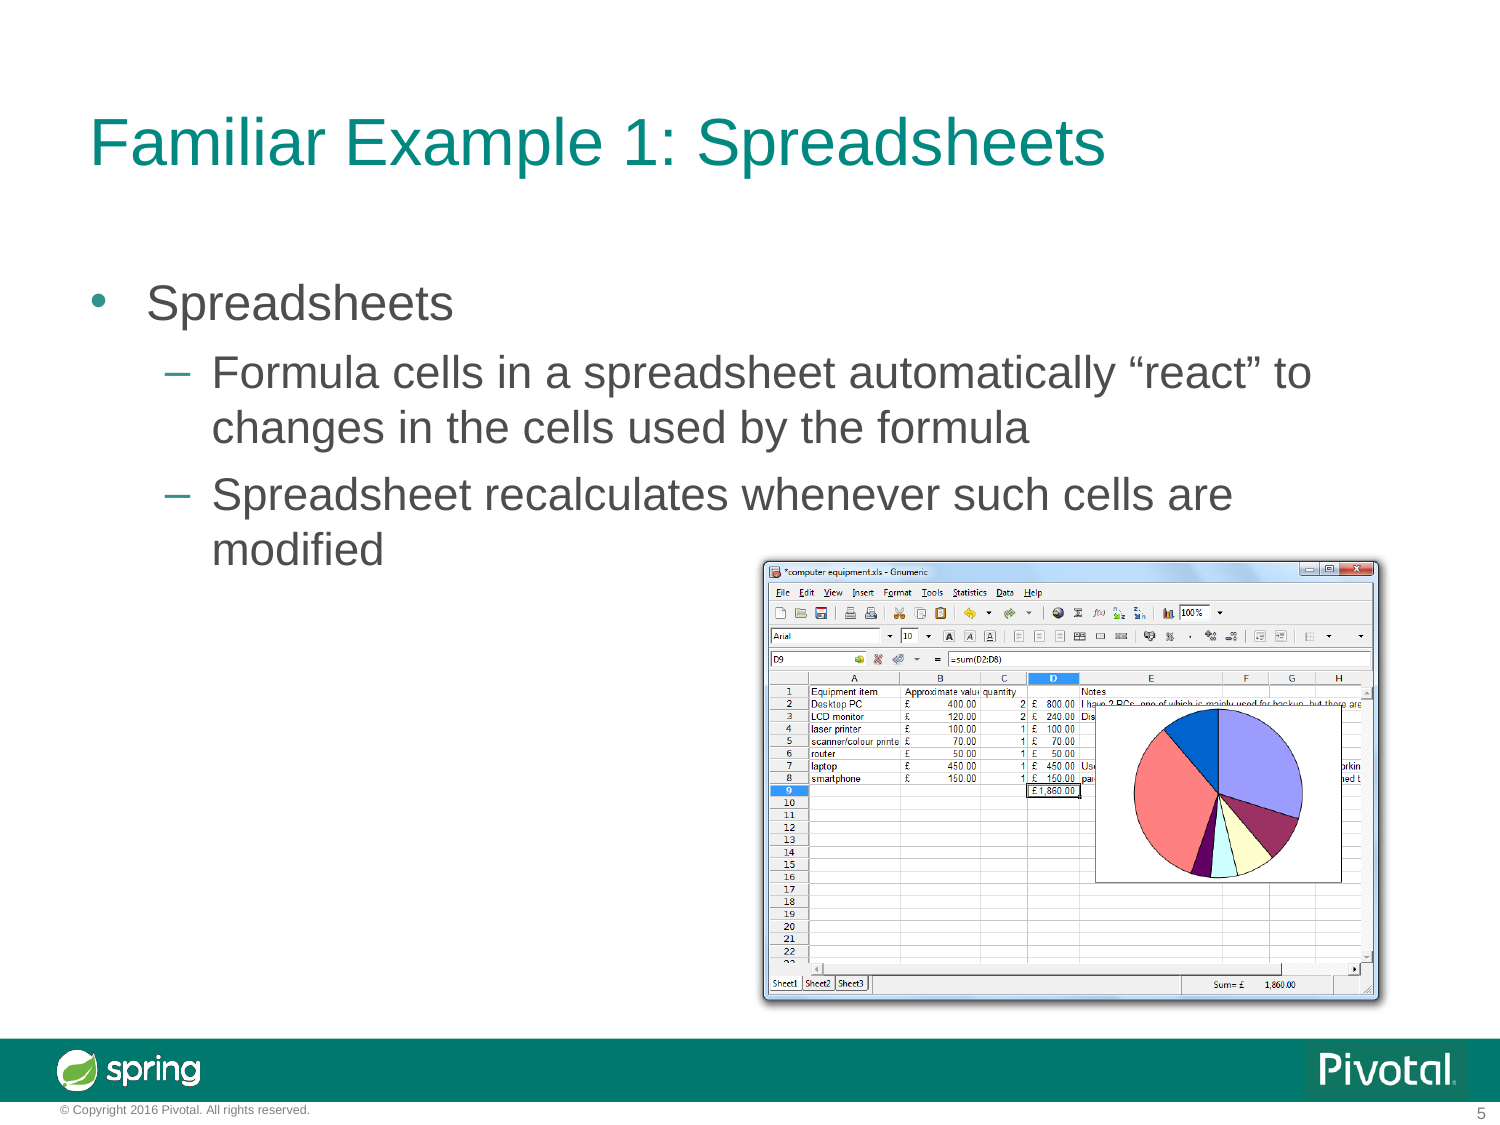

# Familiar Example 1: Spreadsheets
Spreadsheets
Formula cells in a spreadsheet automatically “react” to changes in the cells used by the formula
Spreadsheet recalculates whenever such cells are modified